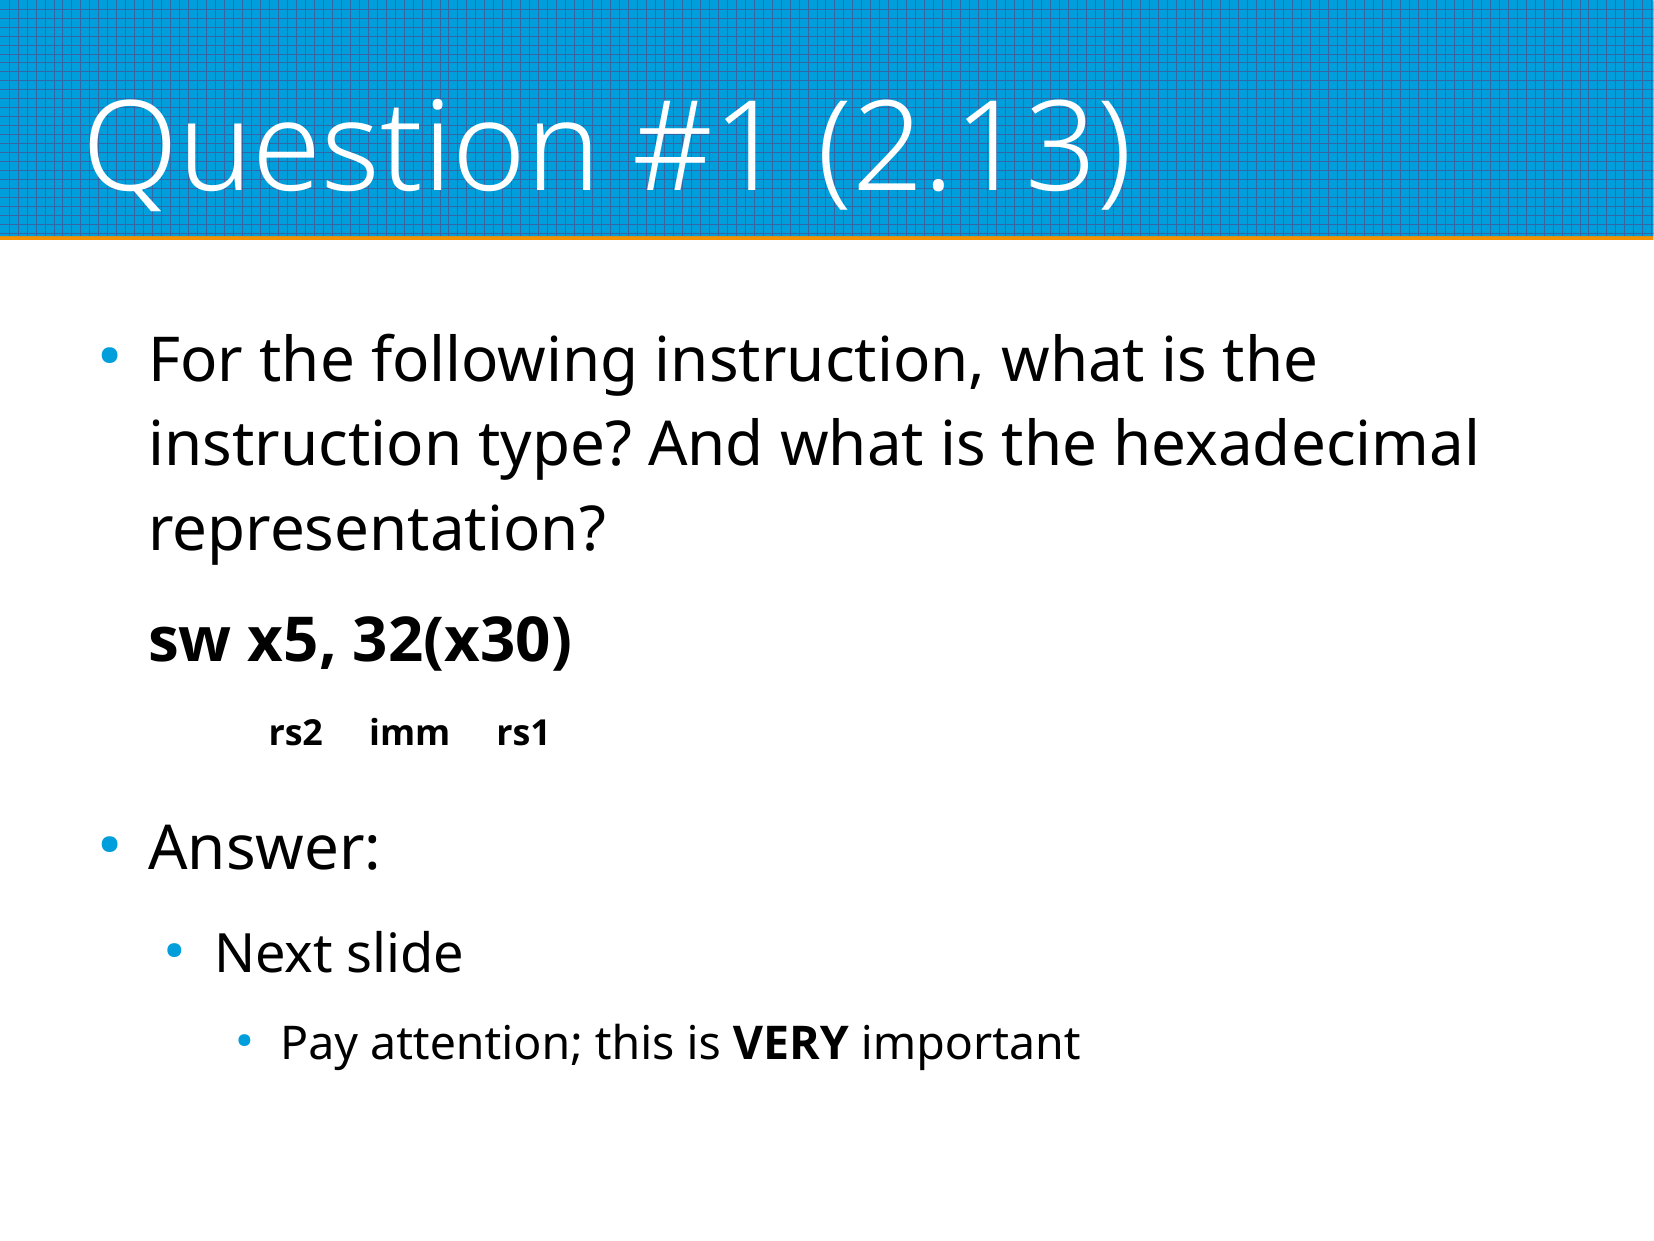

# Question #1 (2.13)
For the following instruction, what is the instruction type? And what is the hexadecimal representation?
sw x5, 32(x30)
 rs2 imm rs1
Answer:
Next slide
Pay attention; this is VERY important